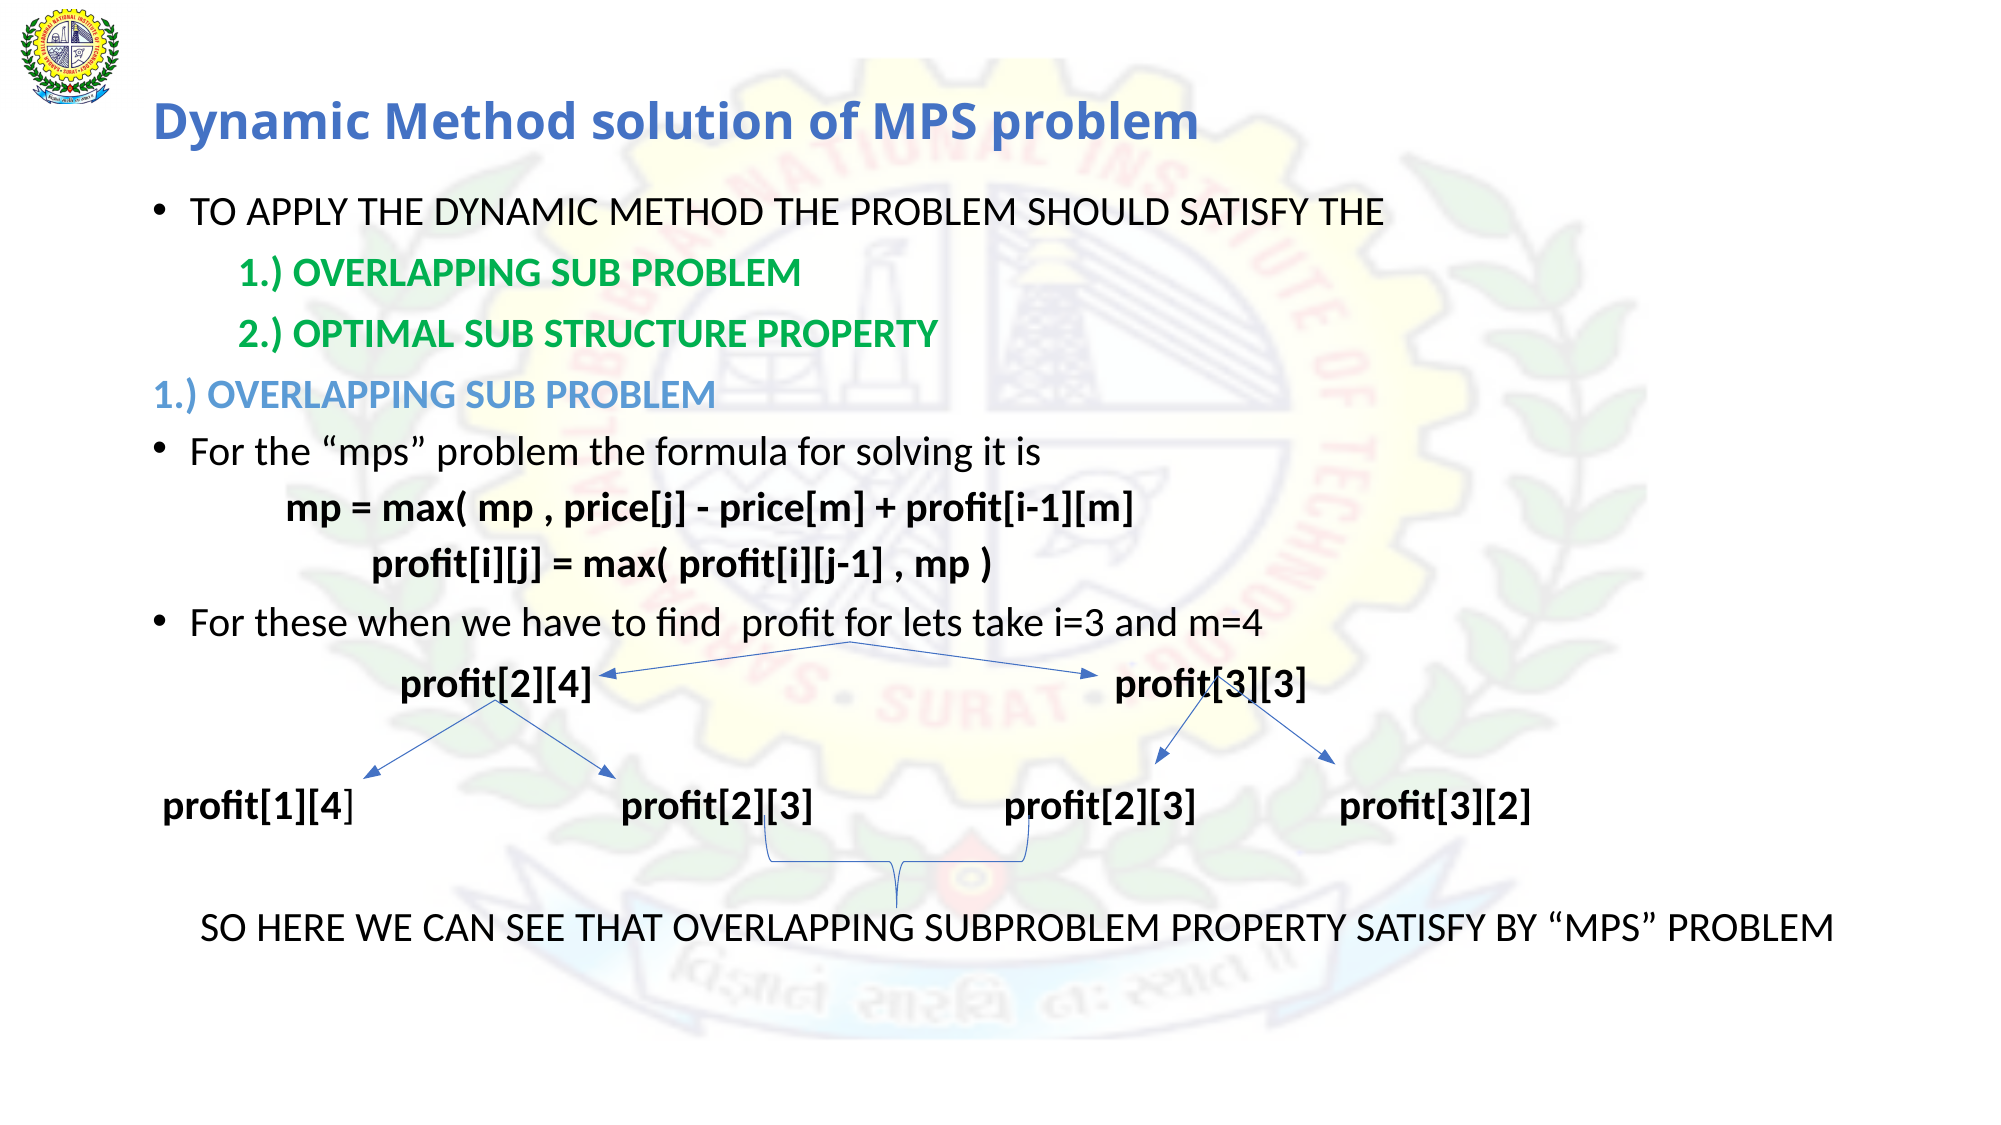

# Dynamic Method solution of MPS problem
TO APPLY THE DYNAMIC METHOD THE PROBLEM SHOULD SATISFY THE
 1.) OVERLAPPING SUB PROBLEM
 2.) OPTIMAL SUB STRUCTURE PROPERTY
1.) OVERLAPPING SUB PROBLEM
For the “mps” problem the formula for solving it is
 mp = max( mp , price[j] - price[m] + profit[i-1][m]
 profit[i][j] = max( profit[i][j-1] , mp )
For these when we have to find profit for lets take i=3 and m=4
 profit[2][4] profit[3][3]
 profit[1][4] profit[2][3] profit[2][3] profit[3][2]
 SO HERE WE CAN SEE THAT OVERLAPPING SUBPROBLEM PROPERTY SATISFY BY “MPS” PROBLEM